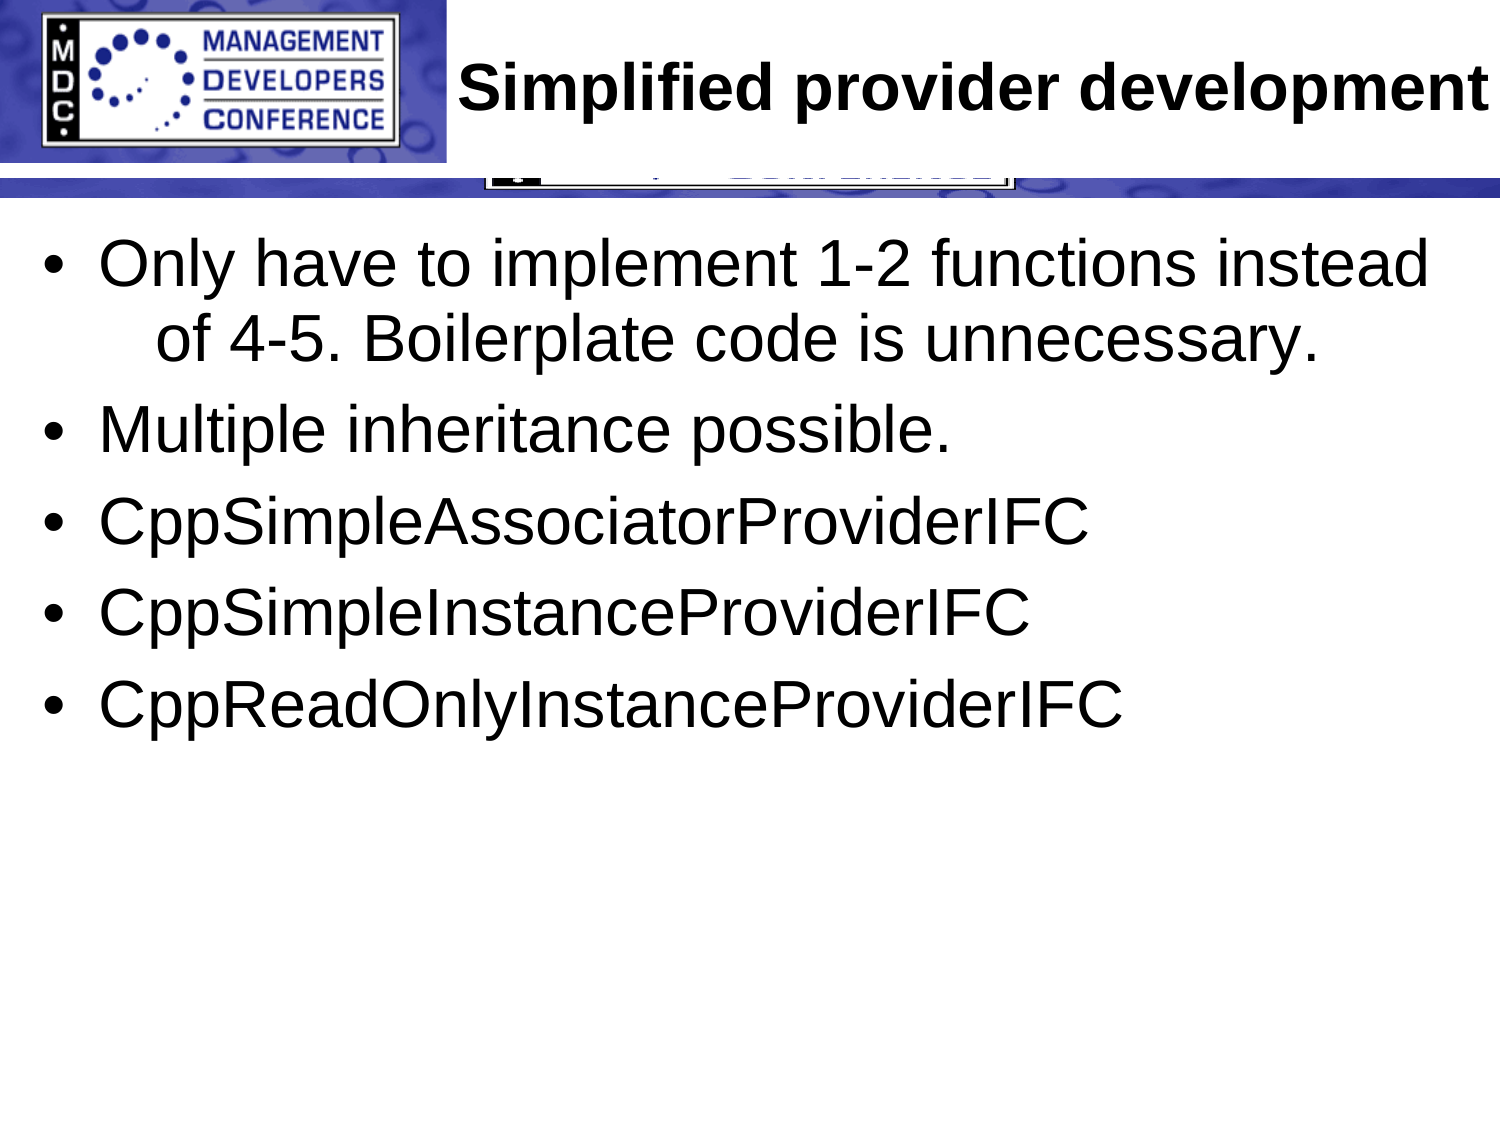

# Simplified provider development
Only have to implement 1-2 functions instead of 4-5. Boilerplate code is unnecessary.
Multiple inheritance possible.
CppSimpleAssociatorProviderIFC
CppSimpleInstanceProviderIFC
CppReadOnlyInstanceProviderIFC